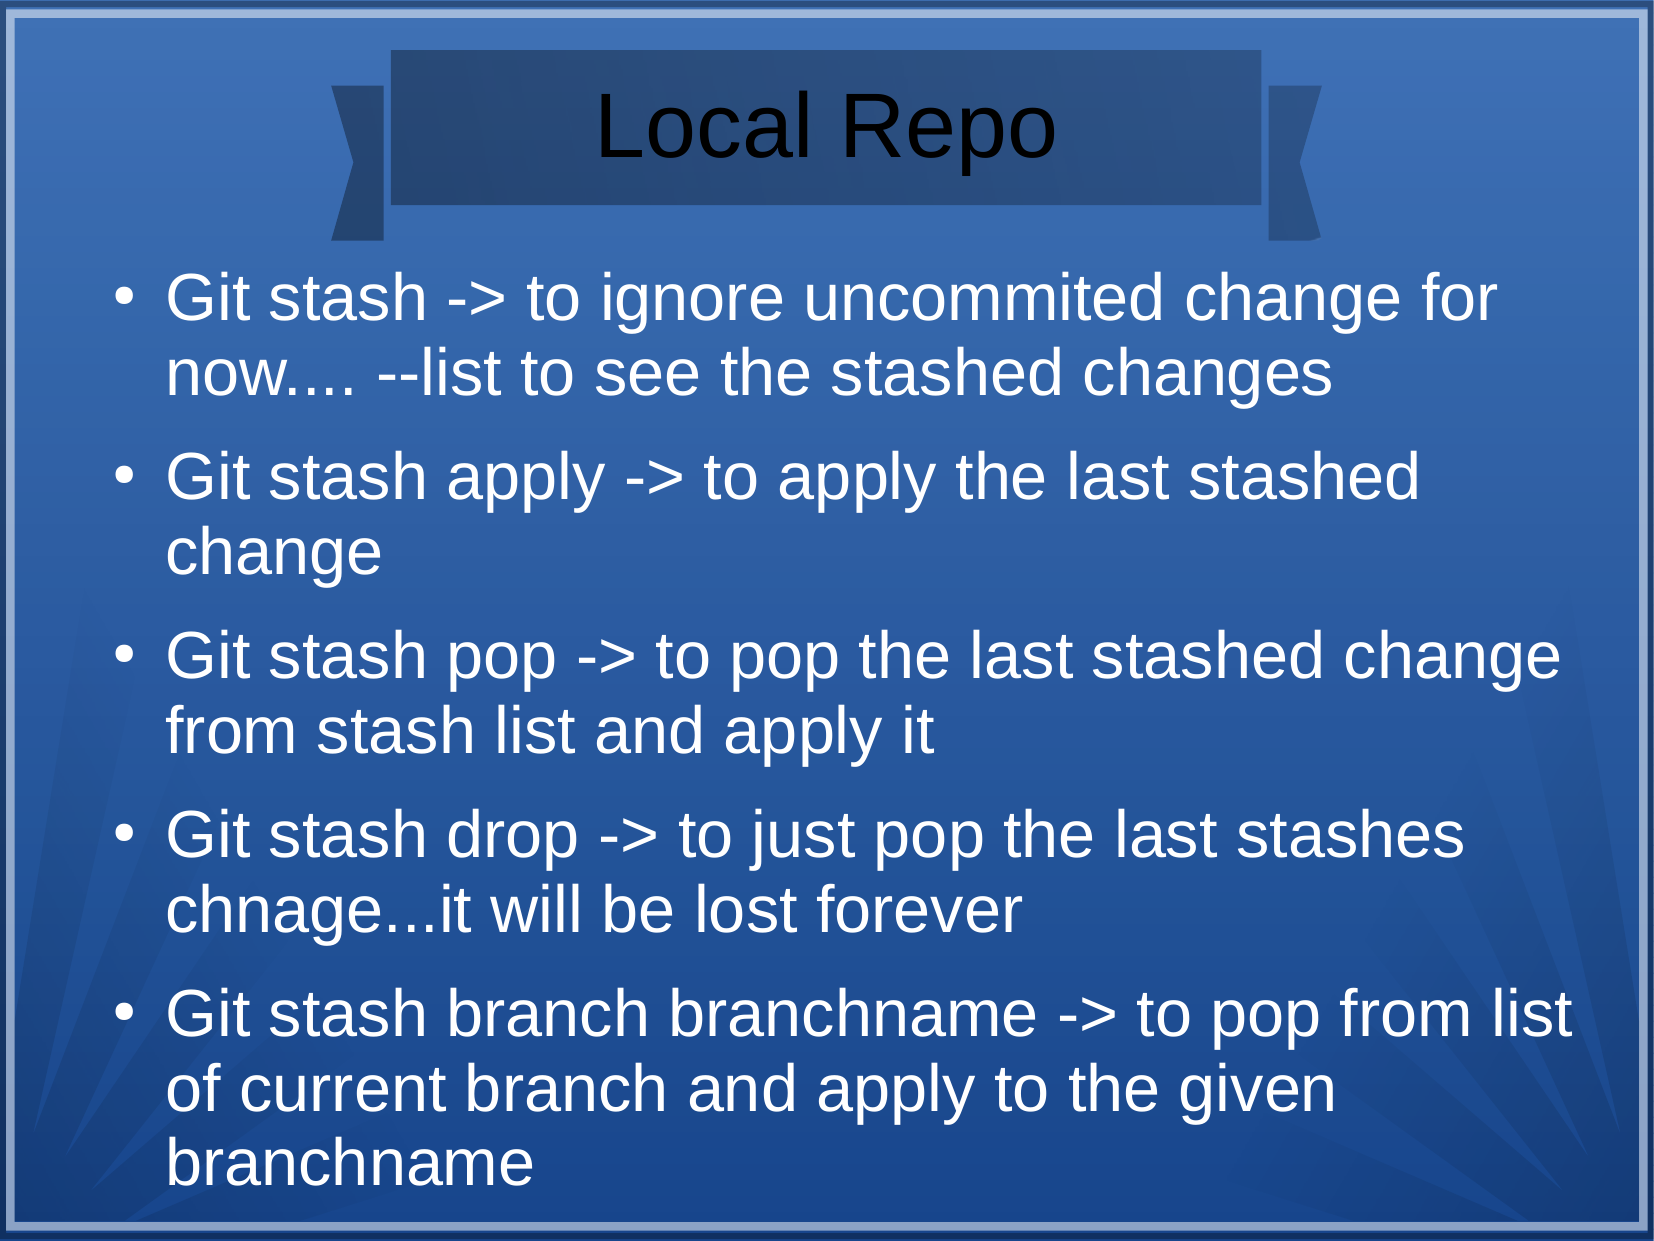

# Local Repo
Git stash -> to ignore uncommited change for now.... --list to see the stashed changes
Git stash apply -> to apply the last stashed change
Git stash pop -> to pop the last stashed change from stash list and apply it
Git stash drop -> to just pop the last stashes chnage...it will be lost forever
Git stash branch branchname -> to pop from list of current branch and apply to the given branchname